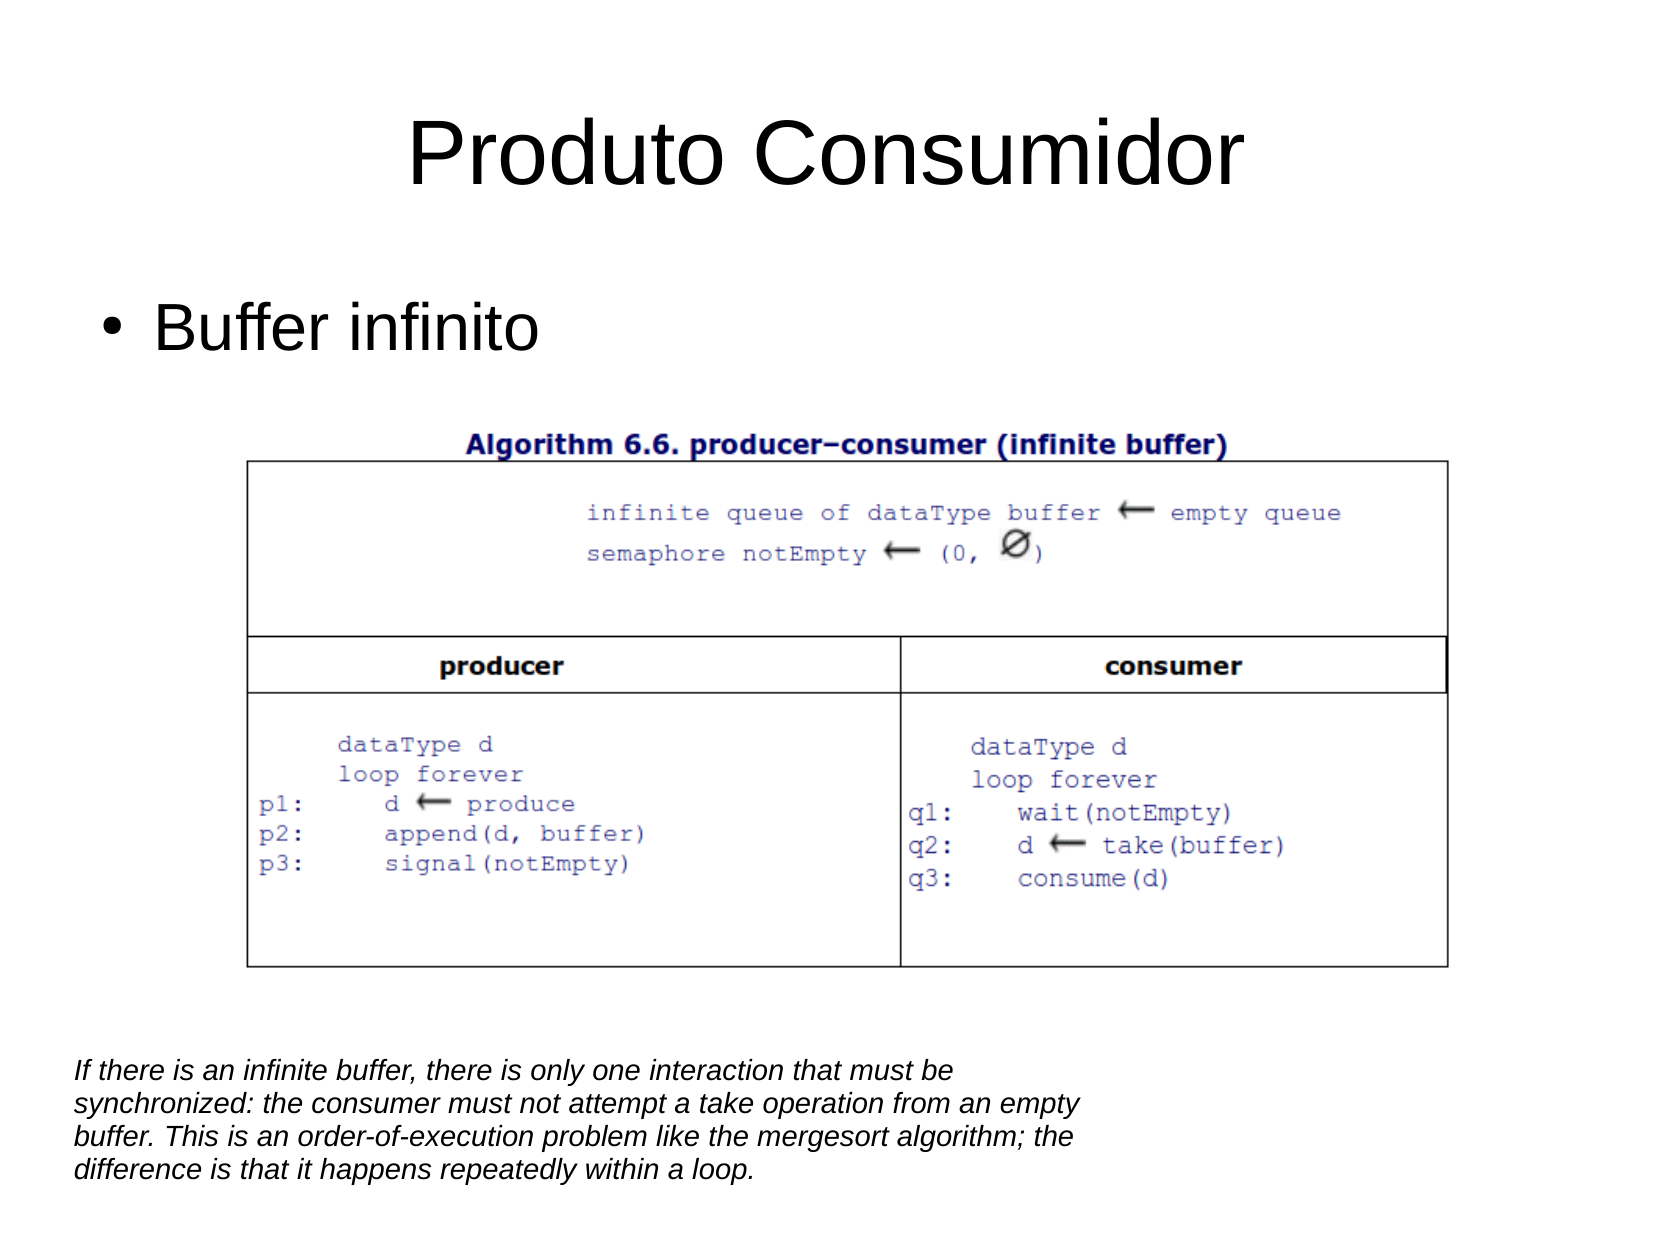

# Produto Consumidor
Buffer infinito
If there is an infinite buffer, there is only one interaction that must be synchronized: the consumer must not attempt a take operation from an empty buffer. This is an order-of-execution problem like the mergesort algorithm; the difference is that it happens repeatedly within a loop.